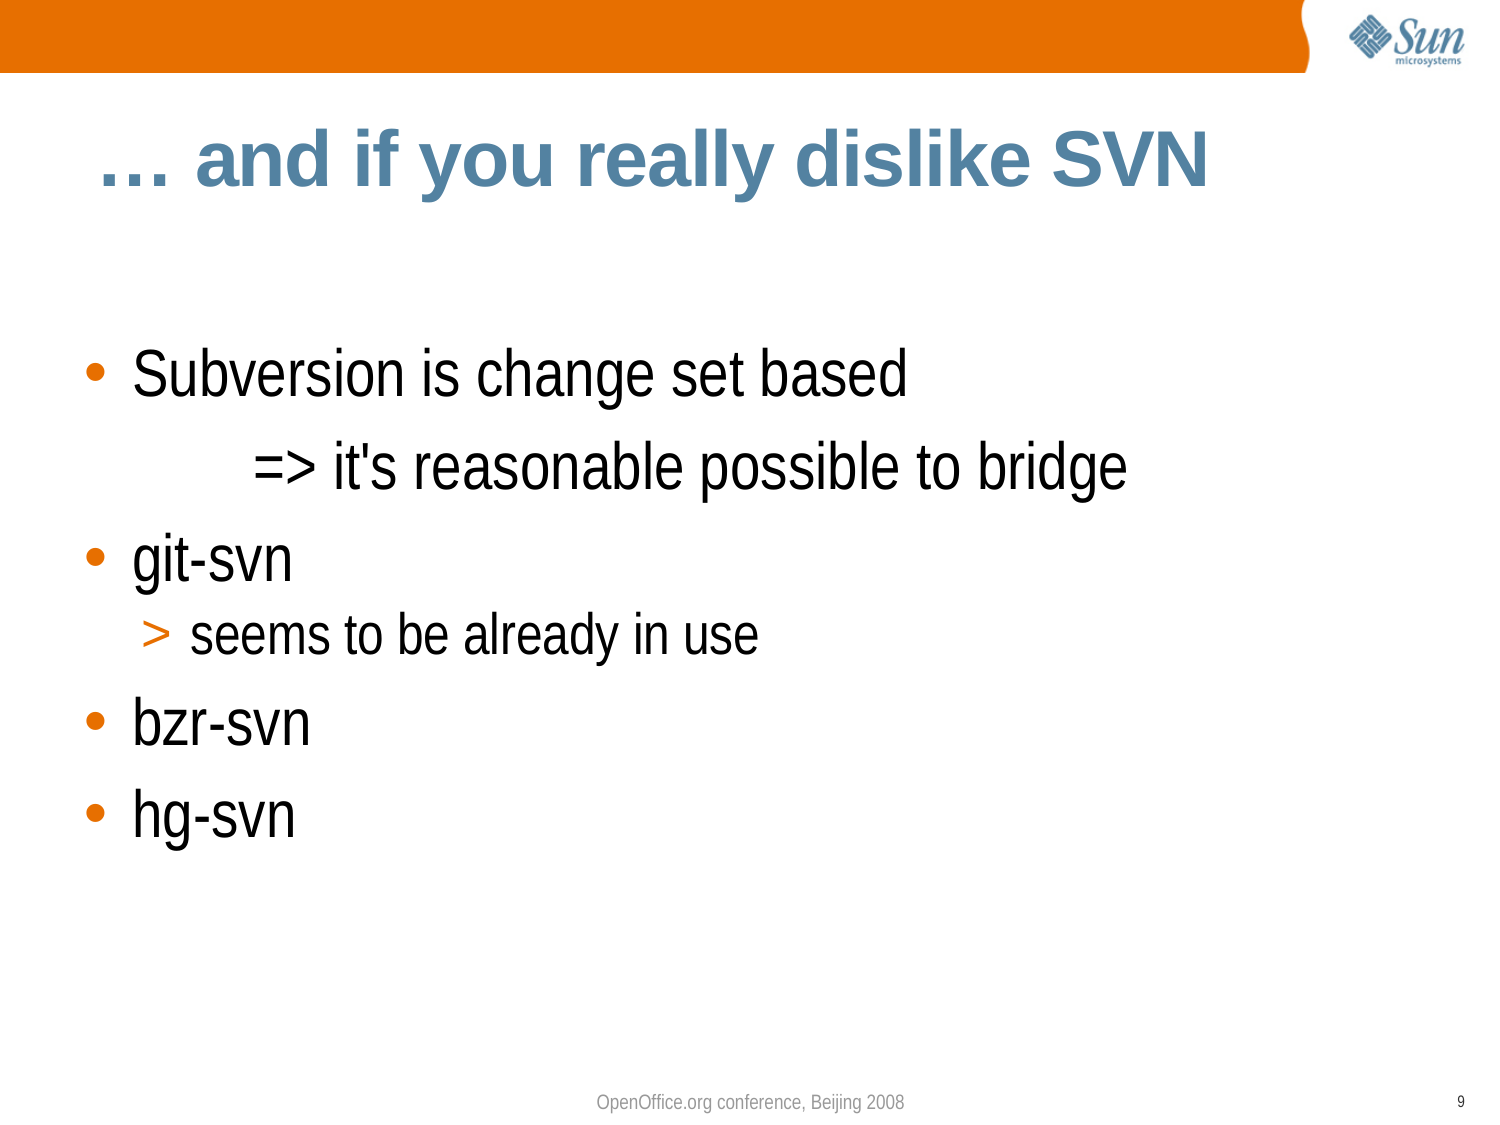

# … and if you really dislike SVN
Subversion is change set based
 => it's reasonable possible to bridge
git-svn
seems to be already in use
bzr-svn
hg-svn